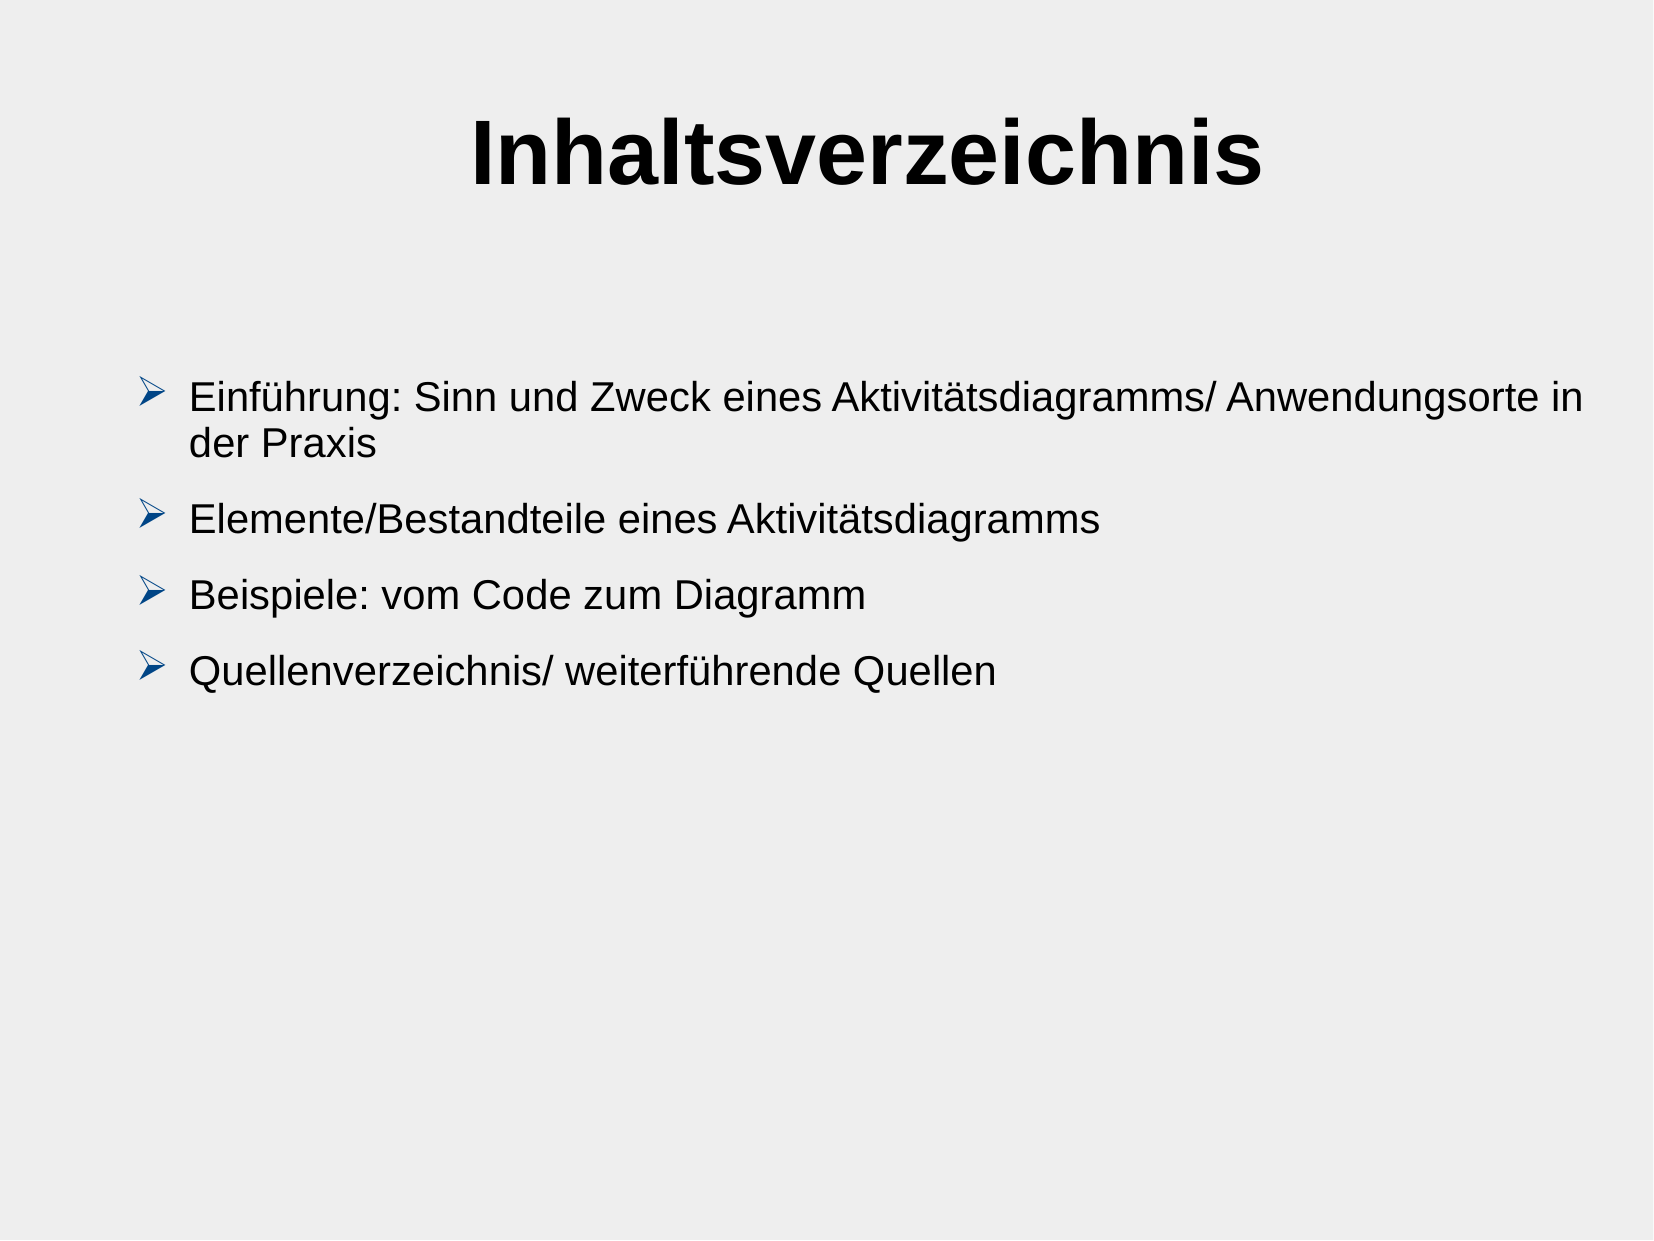

# Inhaltsverzeichnis
Einführung: Sinn und Zweck eines Aktivitätsdiagramms/ Anwendungsorte in der Praxis
Elemente/Bestandteile eines Aktivitätsdiagramms
Beispiele: vom Code zum Diagramm
Quellenverzeichnis/ weiterführende Quellen